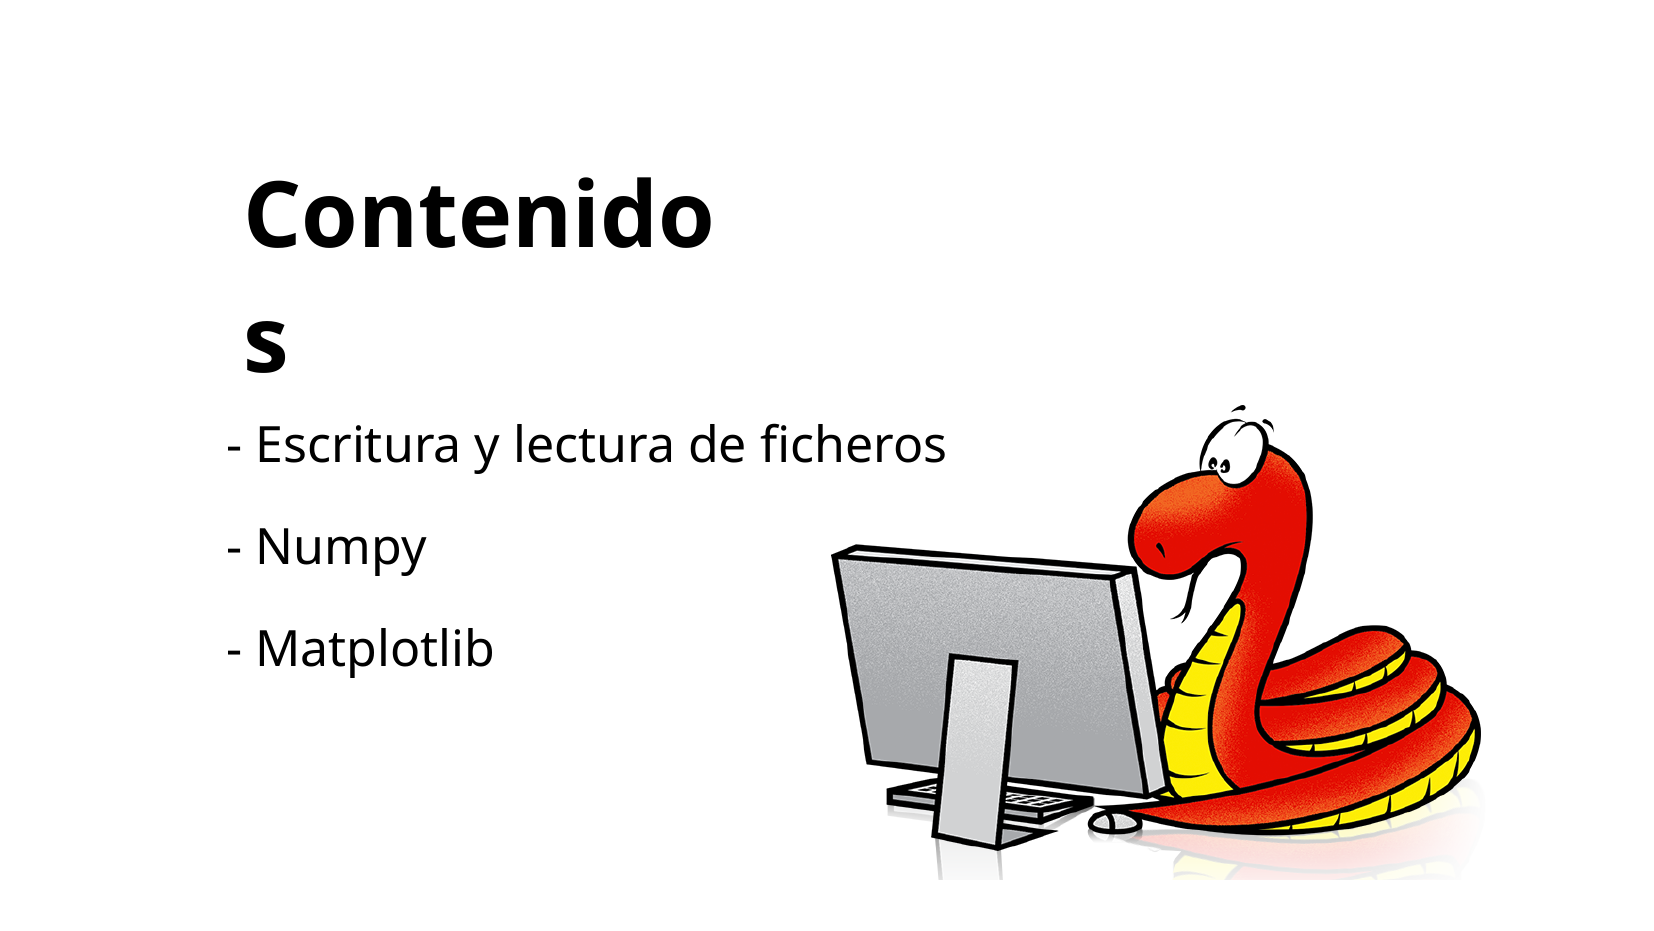

Contenidos
- Escritura y lectura de ficheros
- Numpy
- Matplotlib